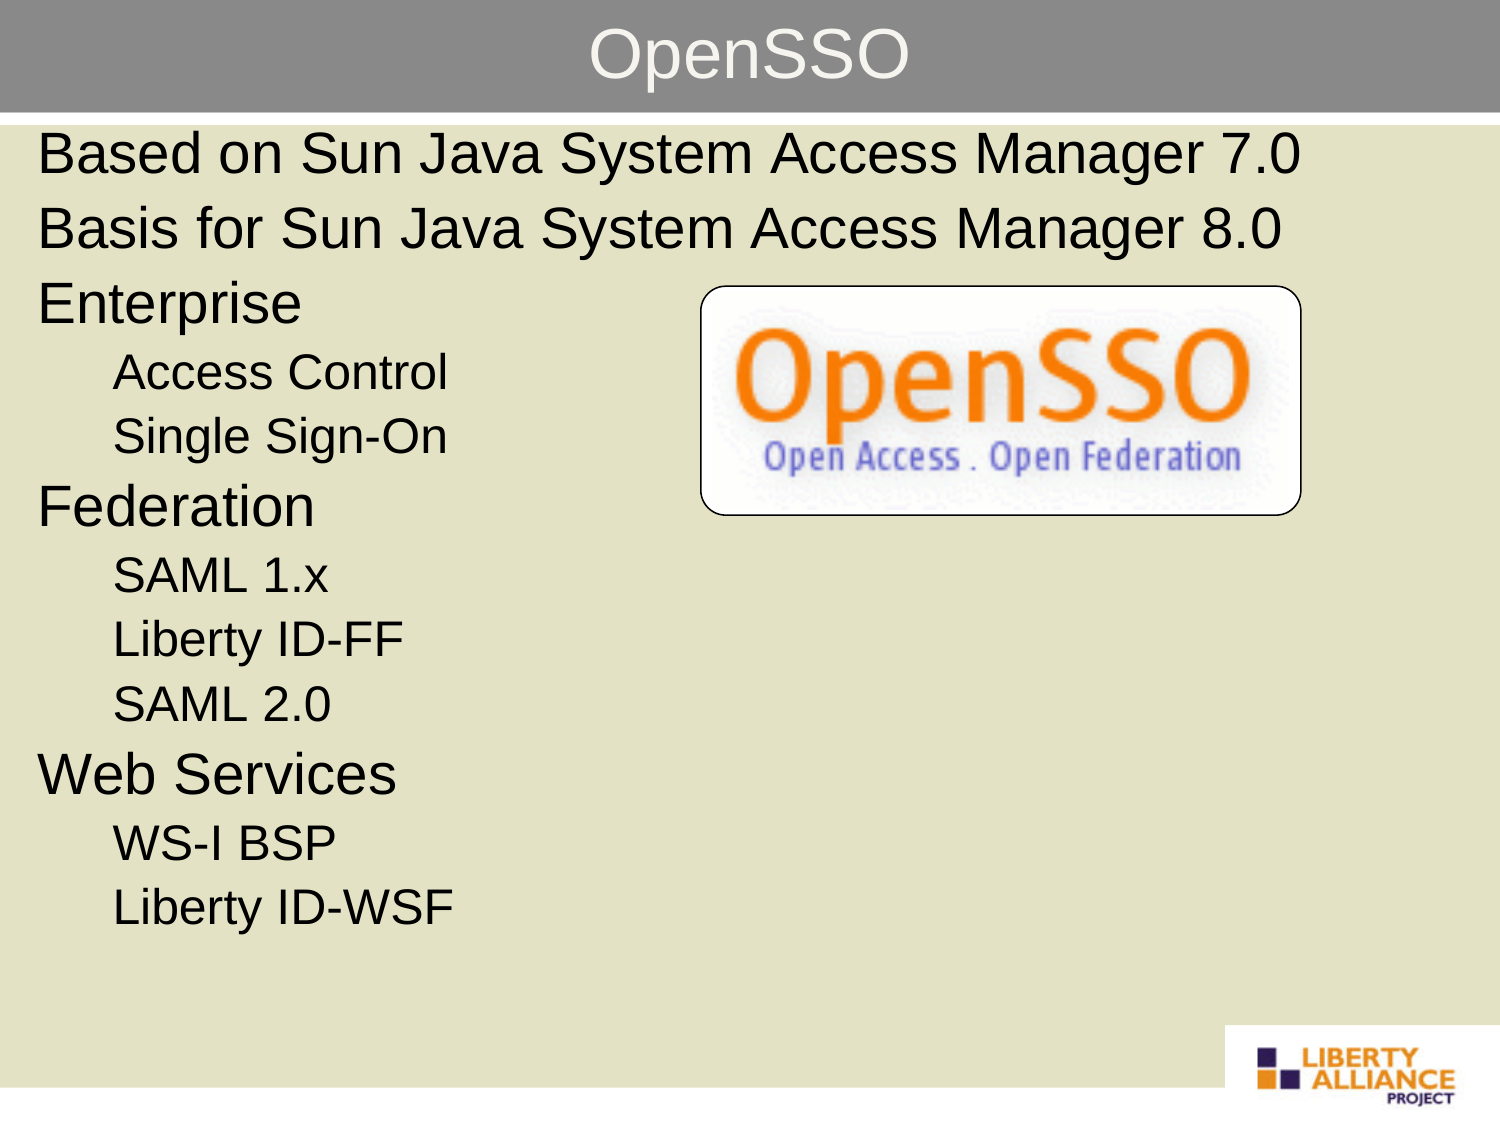

# OpenSSO
Based on Sun Java System Access Manager 7.0
Basis for Sun Java System Access Manager 8.0
Enterprise
Access Control
Single Sign-On
Federation
SAML 1.x
Liberty ID-FF
SAML 2.0
Web Services
WS-I BSP
Liberty ID-WSF